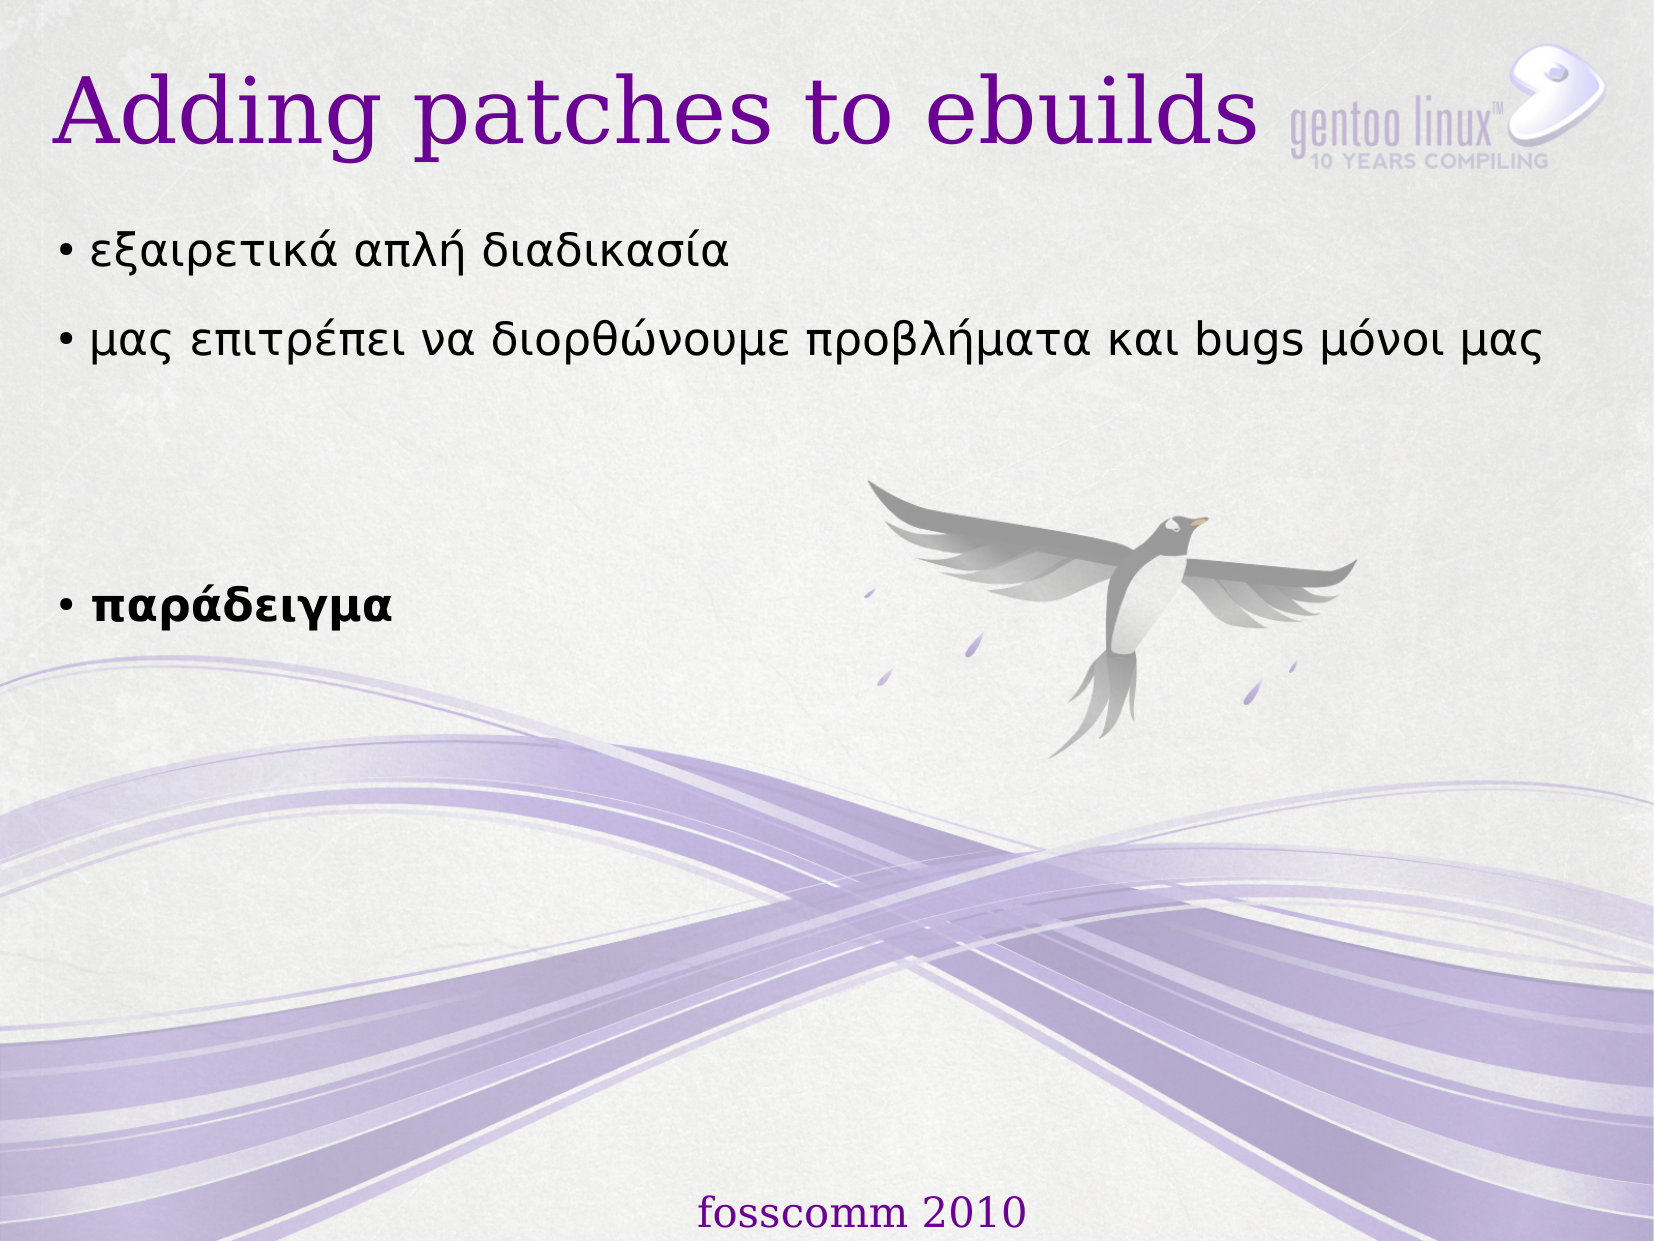

# Adding patches to ebuilds
 εξαιρετικά απλή διαδικασία
 μας επιτρέπει να διορθώνουμε προβλήματα και bugs μόνοι μας
 παράδειγμα
fosscomm 2010